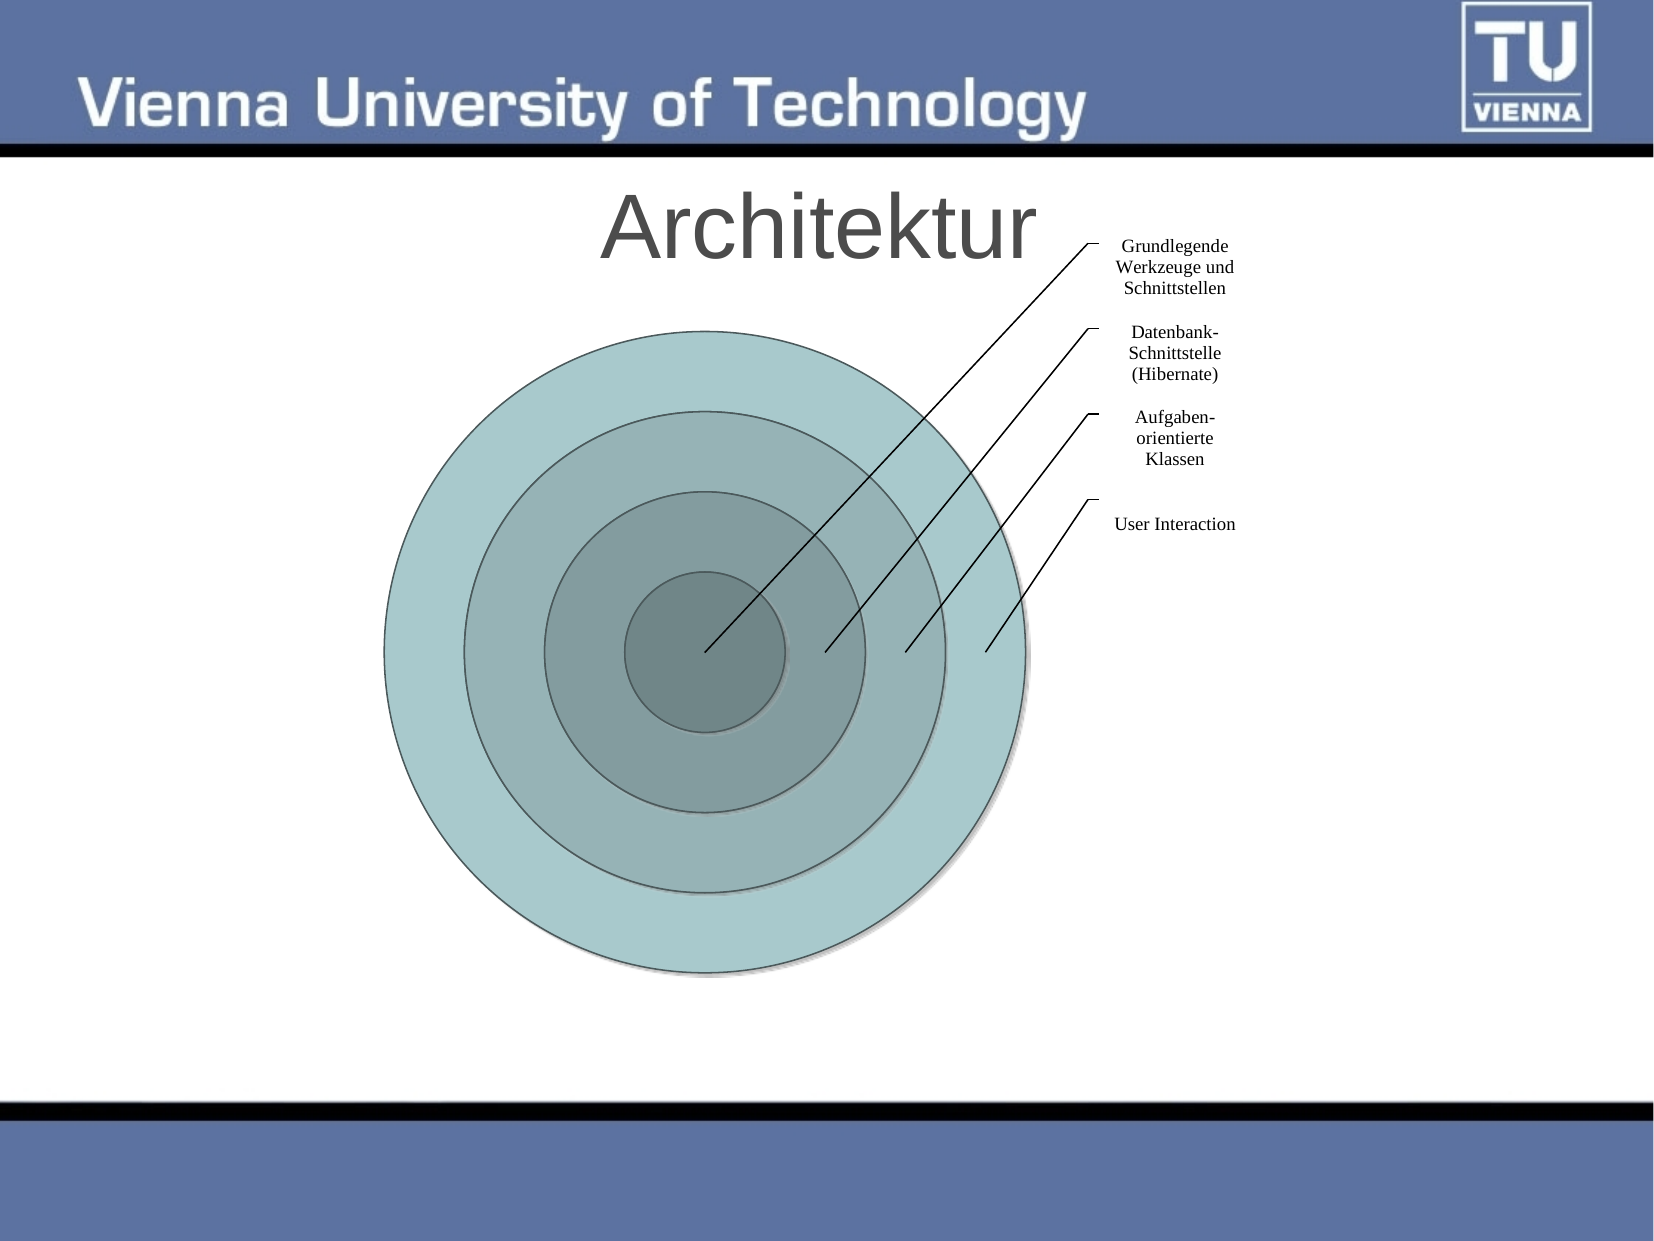

# Architektur
Grundlegende Werkzeuge und Schnittstellen
Datenbank-Schnittstelle (Hibernate)
Aufgaben-orientierte Klassen
User Interaction